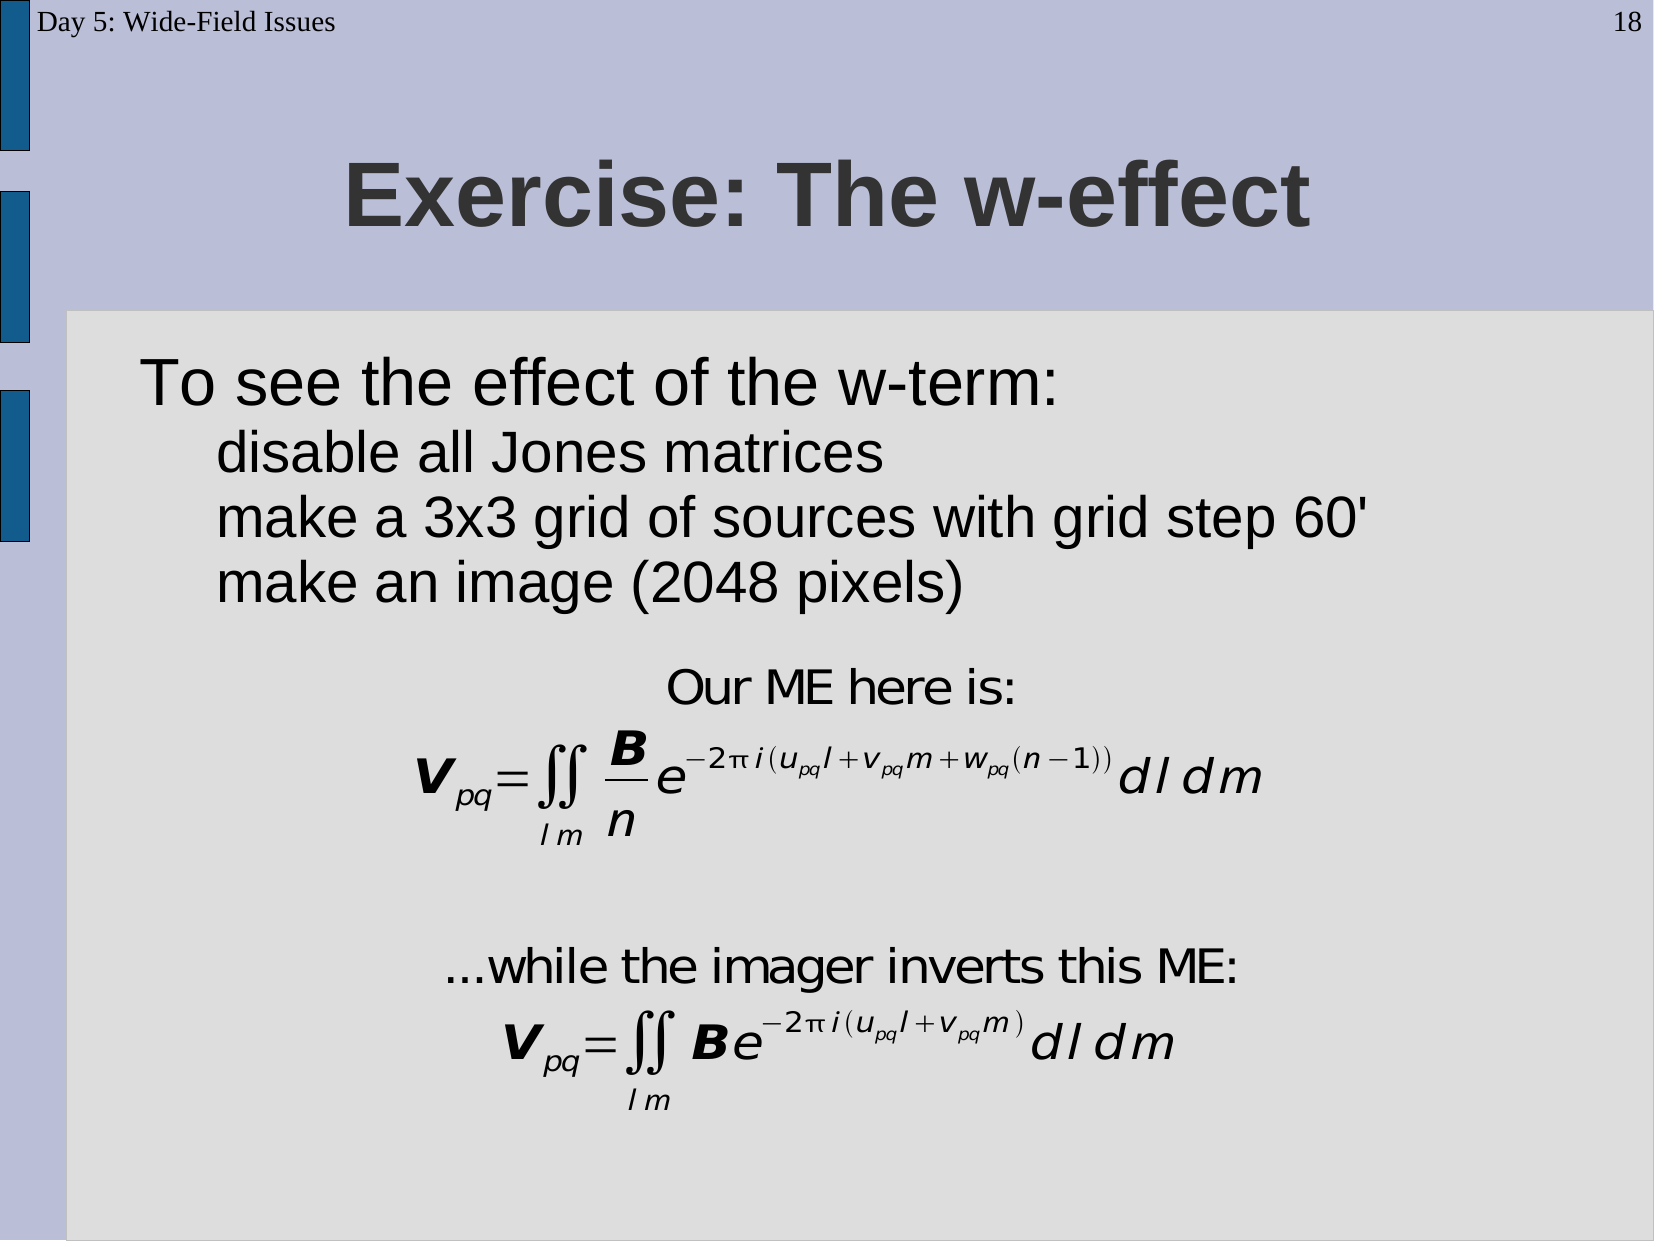

Day 5: Wide-Field Issues
18
# Exercise: The w-effect
To see the effect of the w-term:
disable all Jones matrices
make a 3x3 grid of sources with grid step 60'
make an image (2048 pixels)